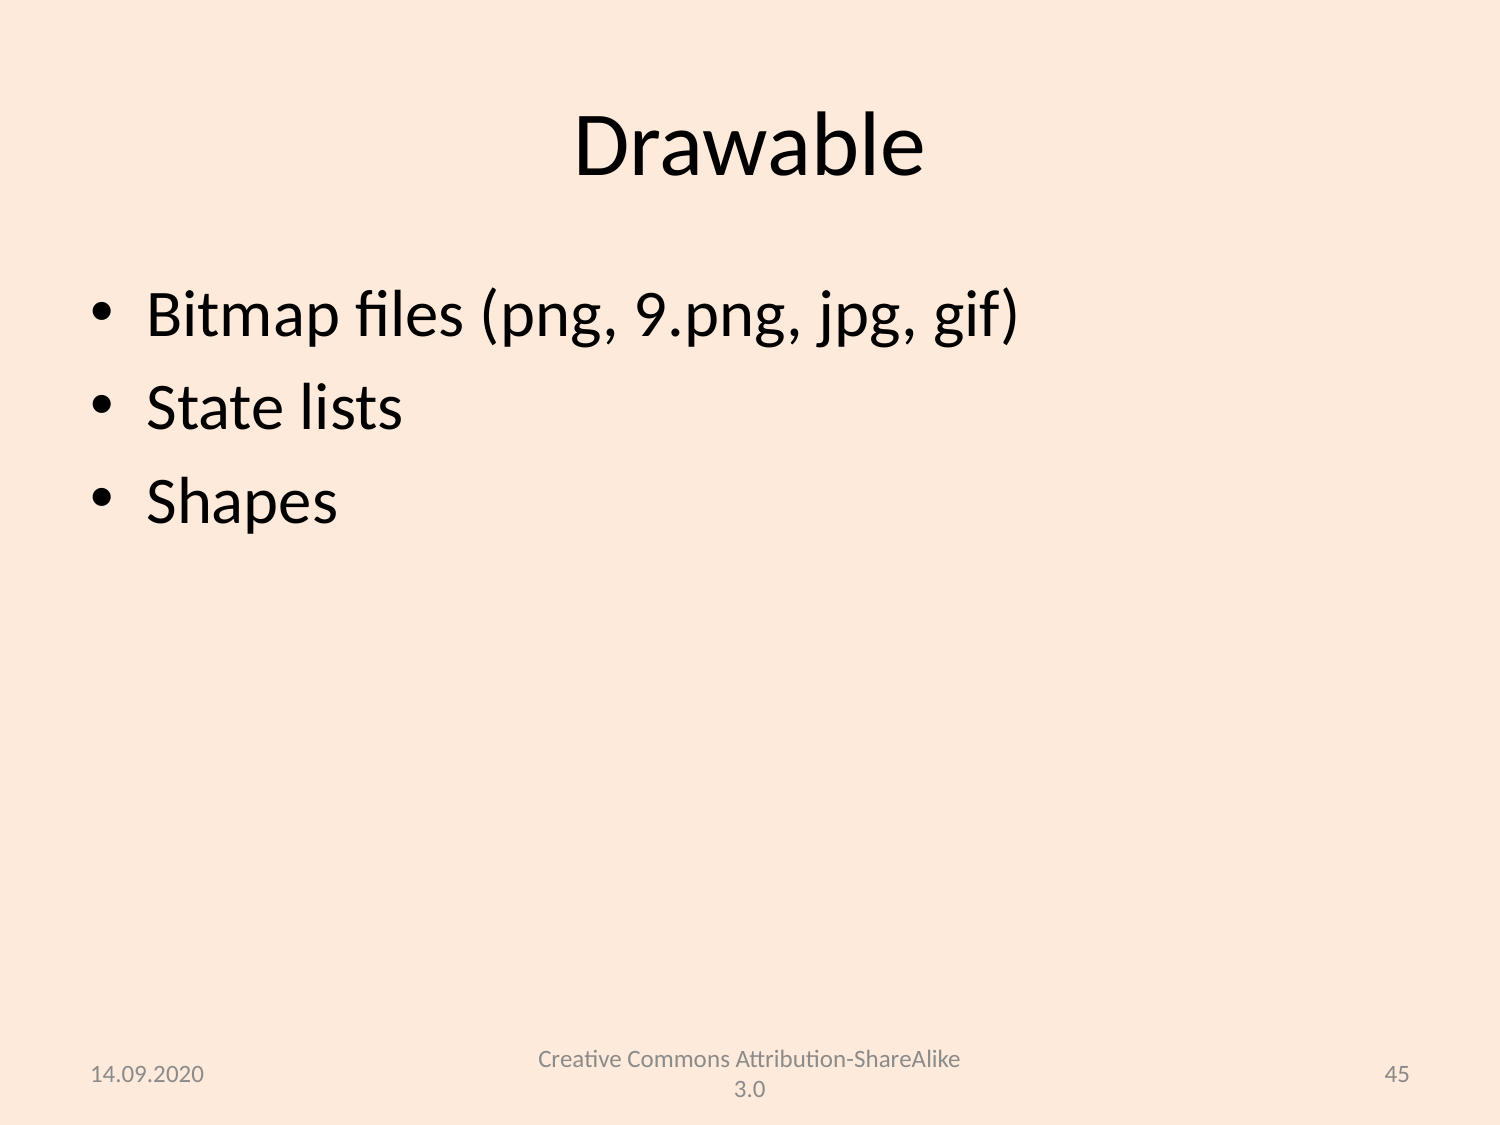

# Drawable
Bitmap files (png, 9.png, jpg, gif)
State lists
Shapes
14.09.2020
Creative Commons Attribution-ShareAlike 3.0